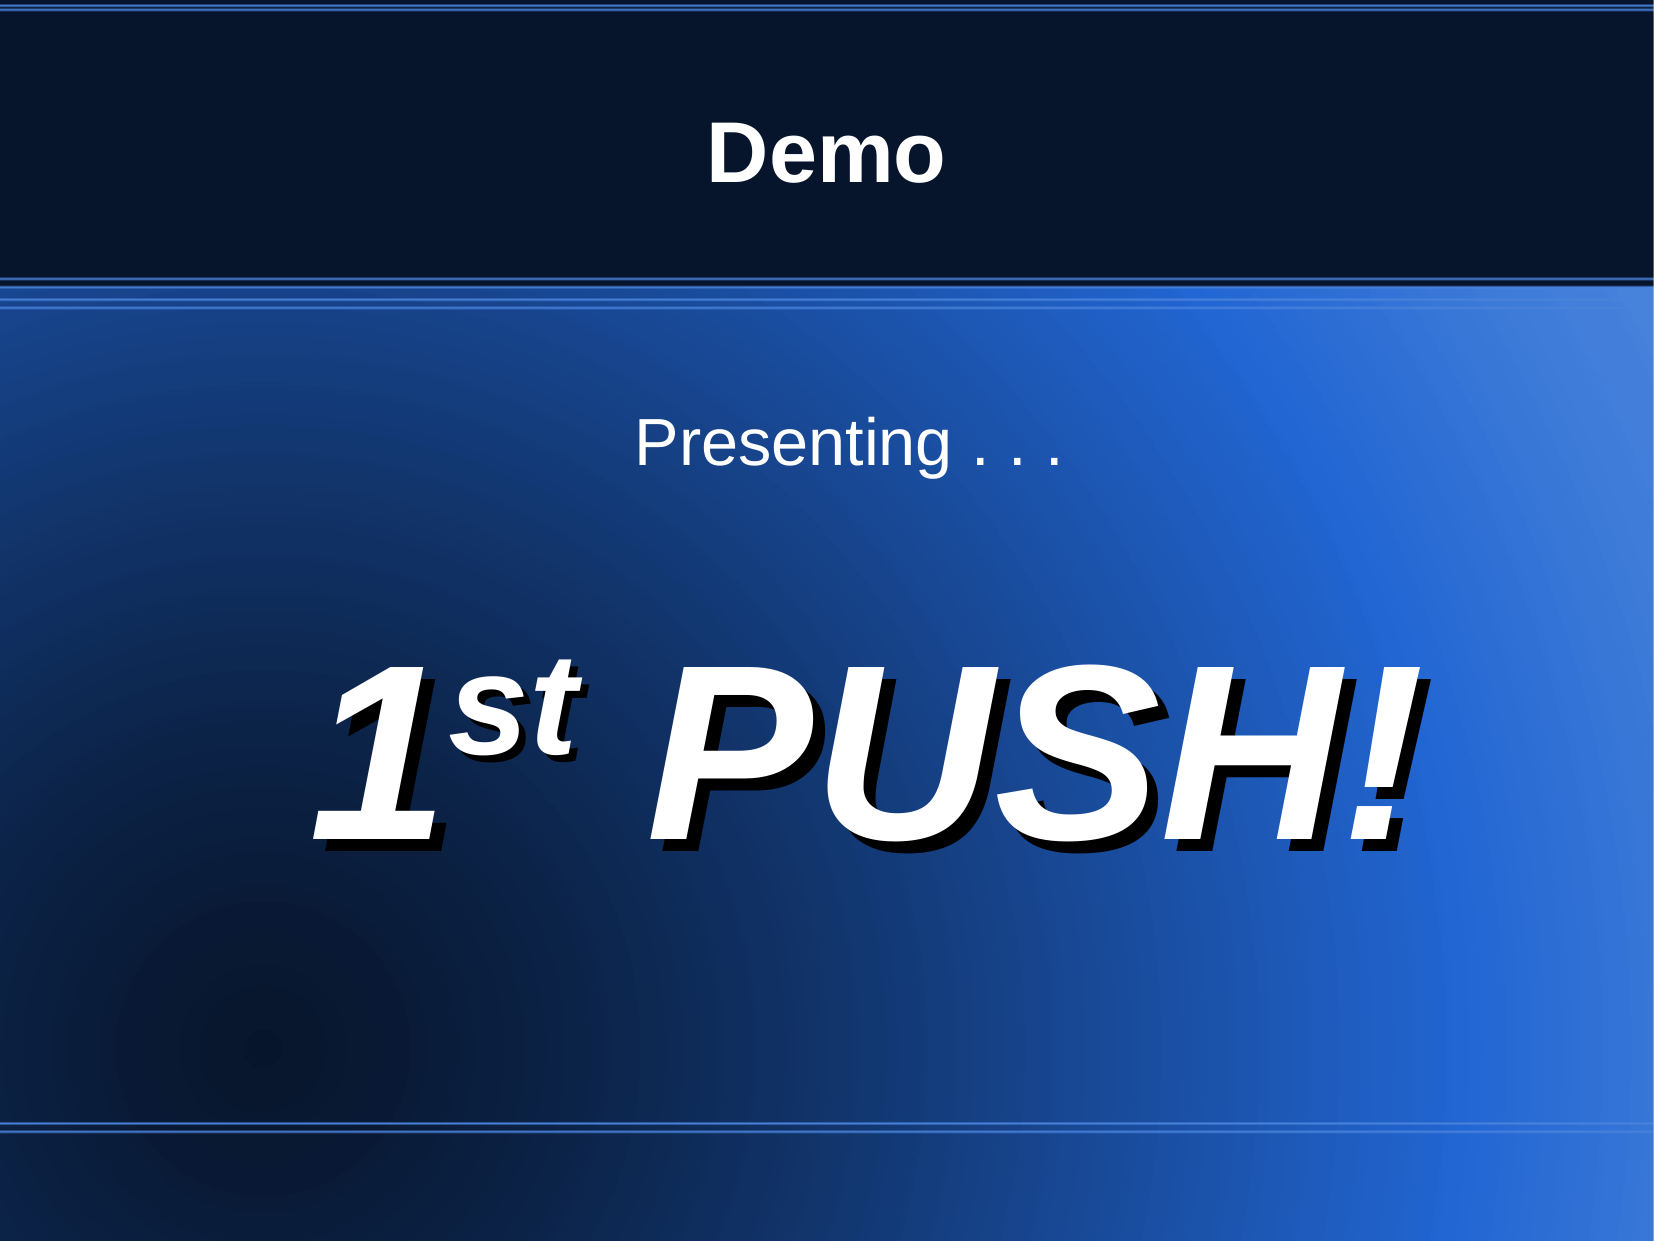

# Demo
Presenting . . .
1st PUSH!